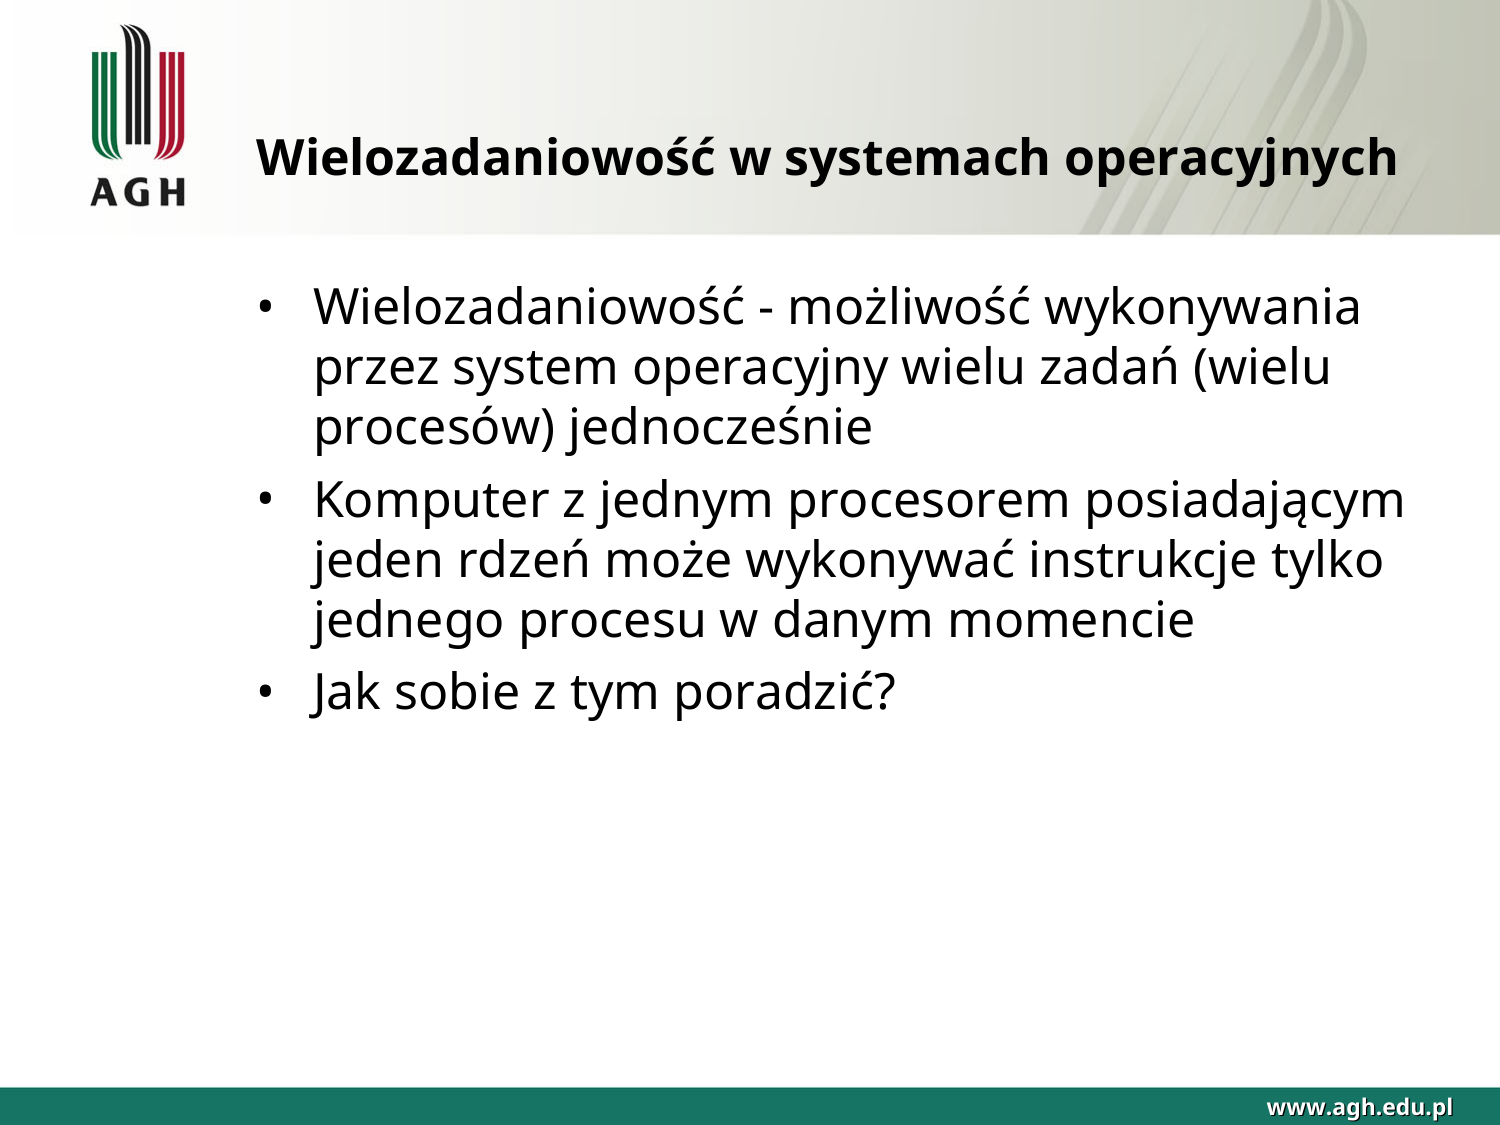

# Wielozadaniowość w systemach operacyjnych
Wielozadaniowość - możliwość wykonywania przez system operacyjny wielu zadań (wielu procesów) jednocześnie
Komputer z jednym procesorem posiadającym jeden rdzeń może wykonywać instrukcje tylko jednego procesu w danym momencie
Jak sobie z tym poradzić?
www.agh.edu.pl